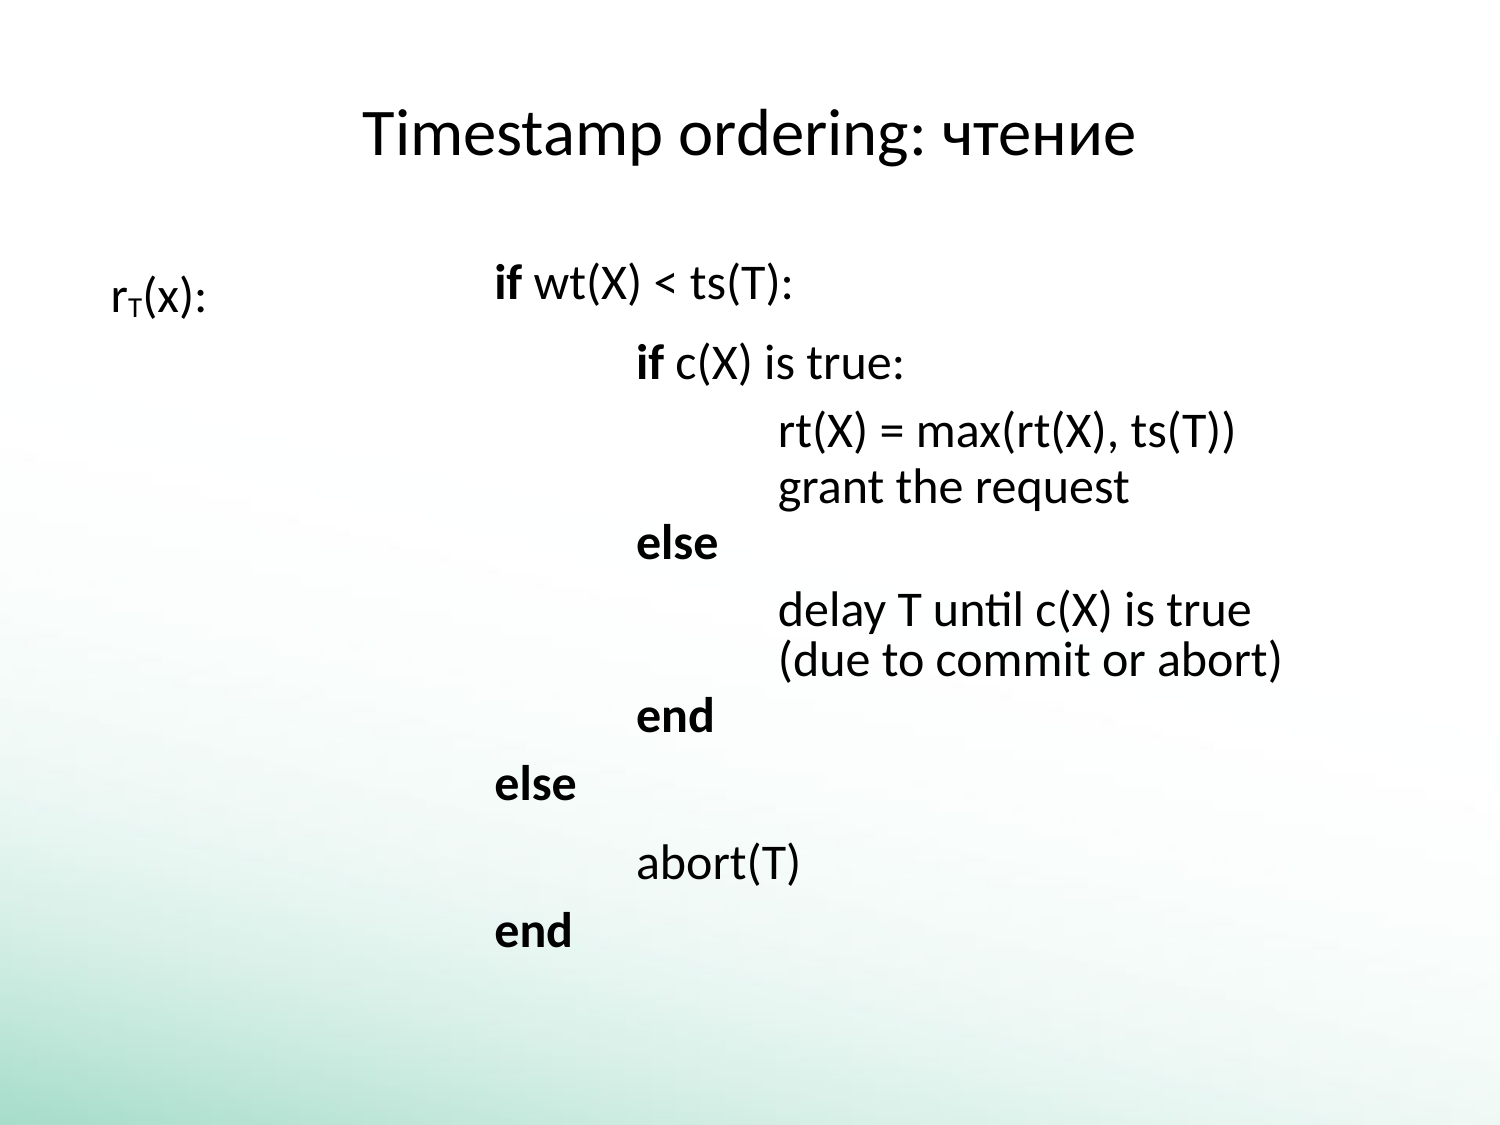

Timestamp ordering: чтение
# rT(x):
if wt(X) < ts(T):
if c(X) is true:
rt(X) = max(rt(X), ts(T))
grant the request
else
delay T until c(X) is true (due to commit or abort)
end
else
abort(T)
end